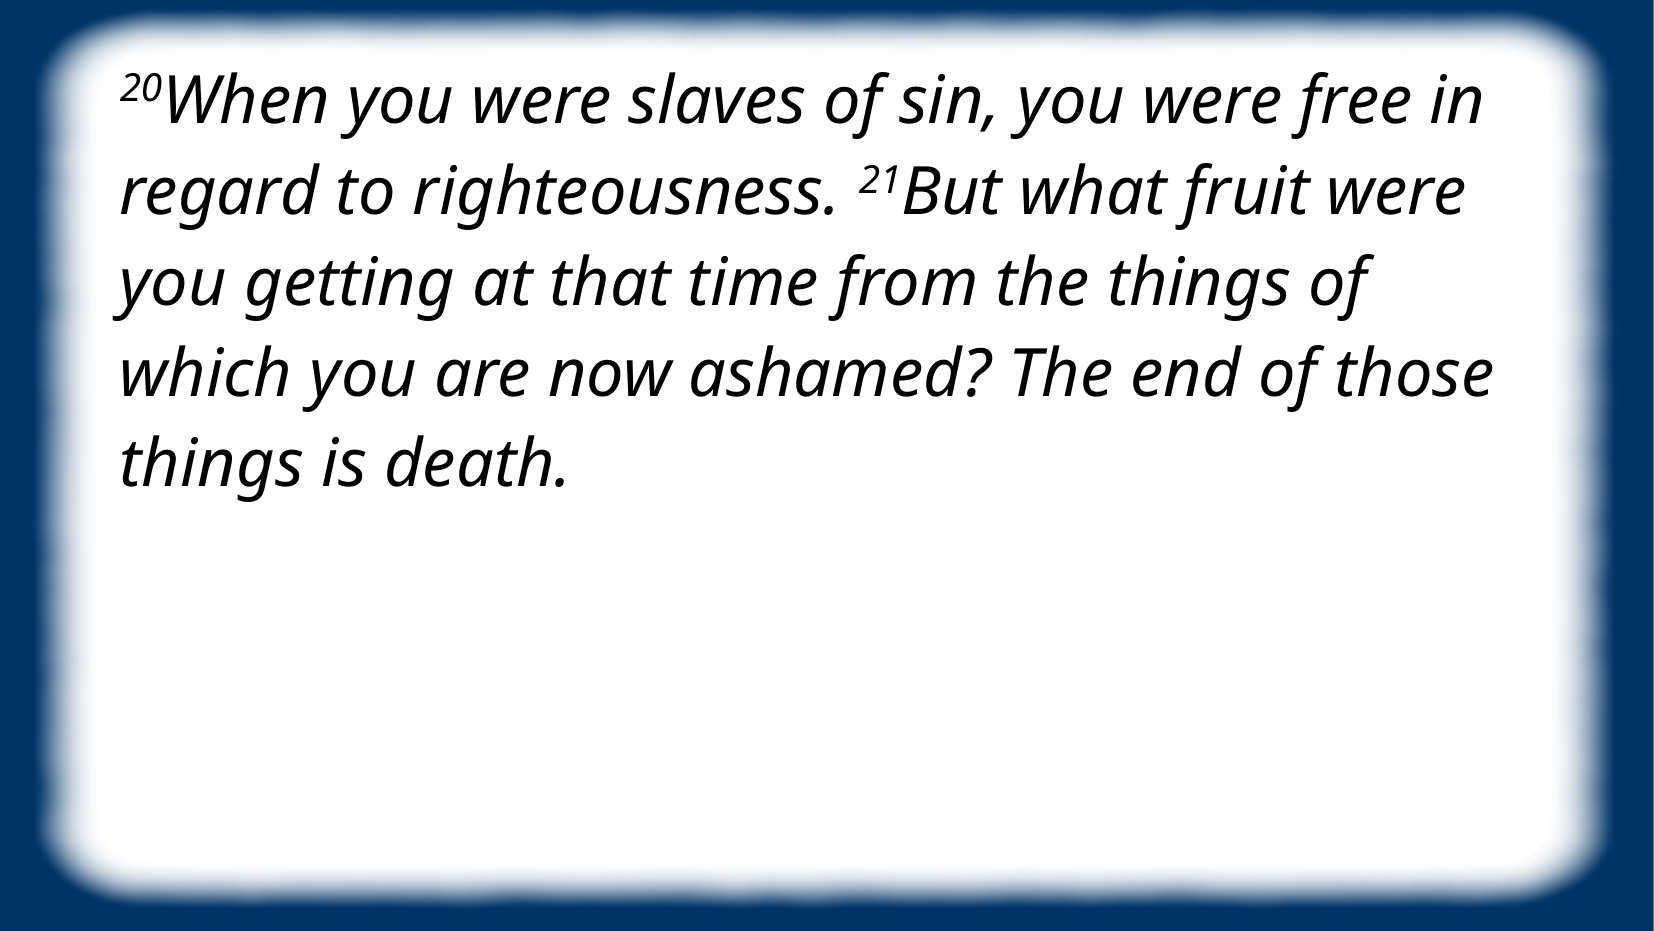

20When you were slaves of sin, you were free in regard to righteousness. 21But what fruit were you getting at that time from the things of which you are now ashamed? The end of those things is death.